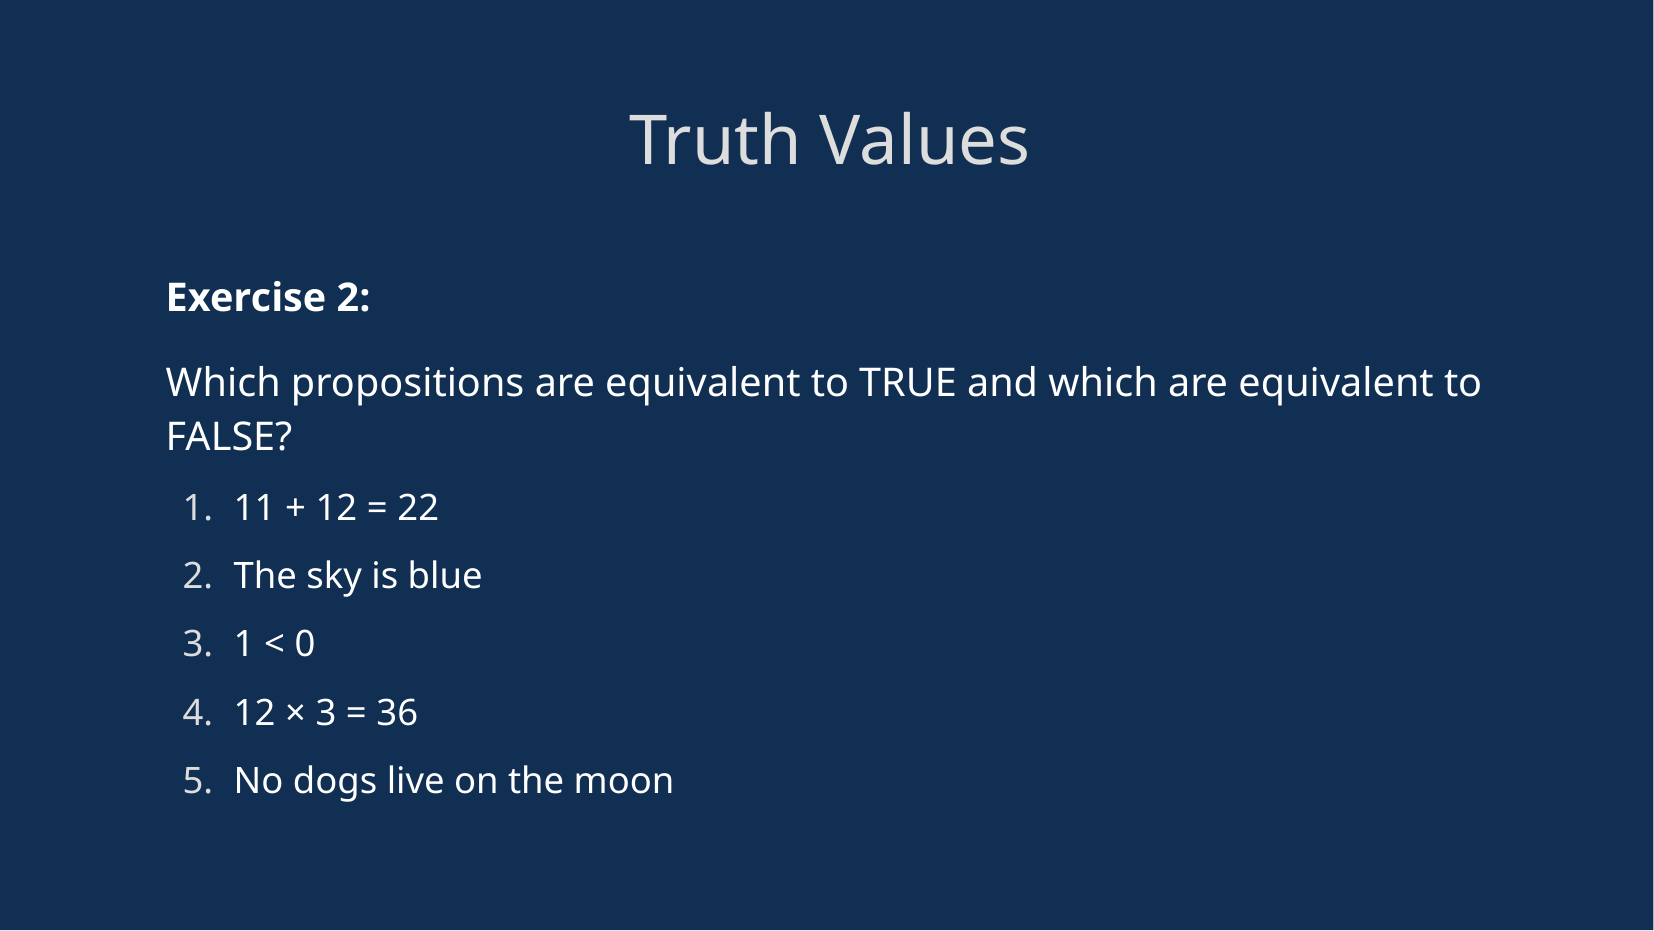

# Truth Values
Exercise 2:
Which propositions are equivalent to TRUE and which are equivalent to FALSE?
11 + 12 = 22
The sky is blue
1 < 0
12 × 3 = 36
No dogs live on the moon